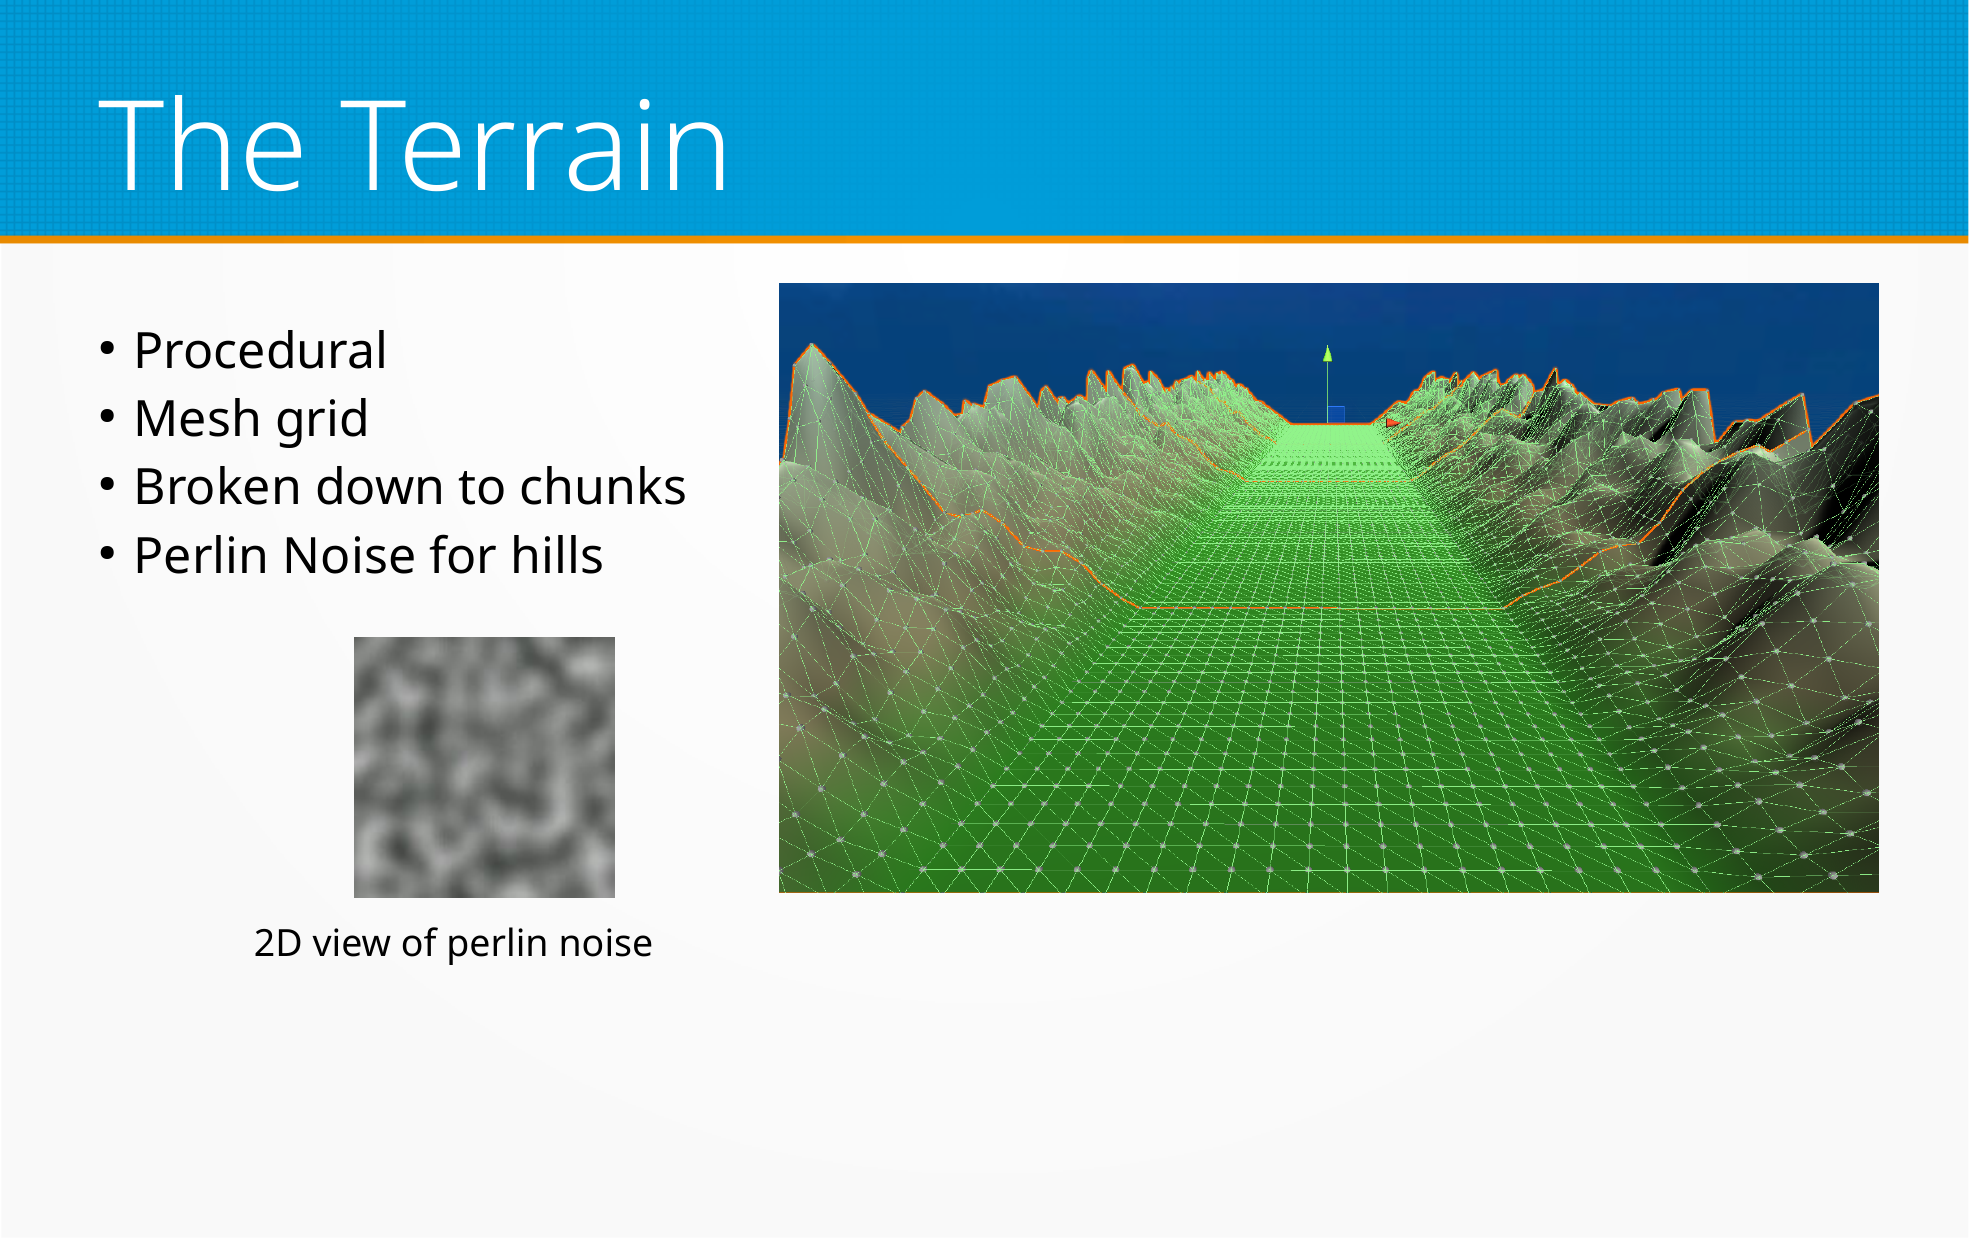

# The Terrain
Procedural
Mesh grid
Broken down to chunks
Perlin Noise for hills
2D view of perlin noise